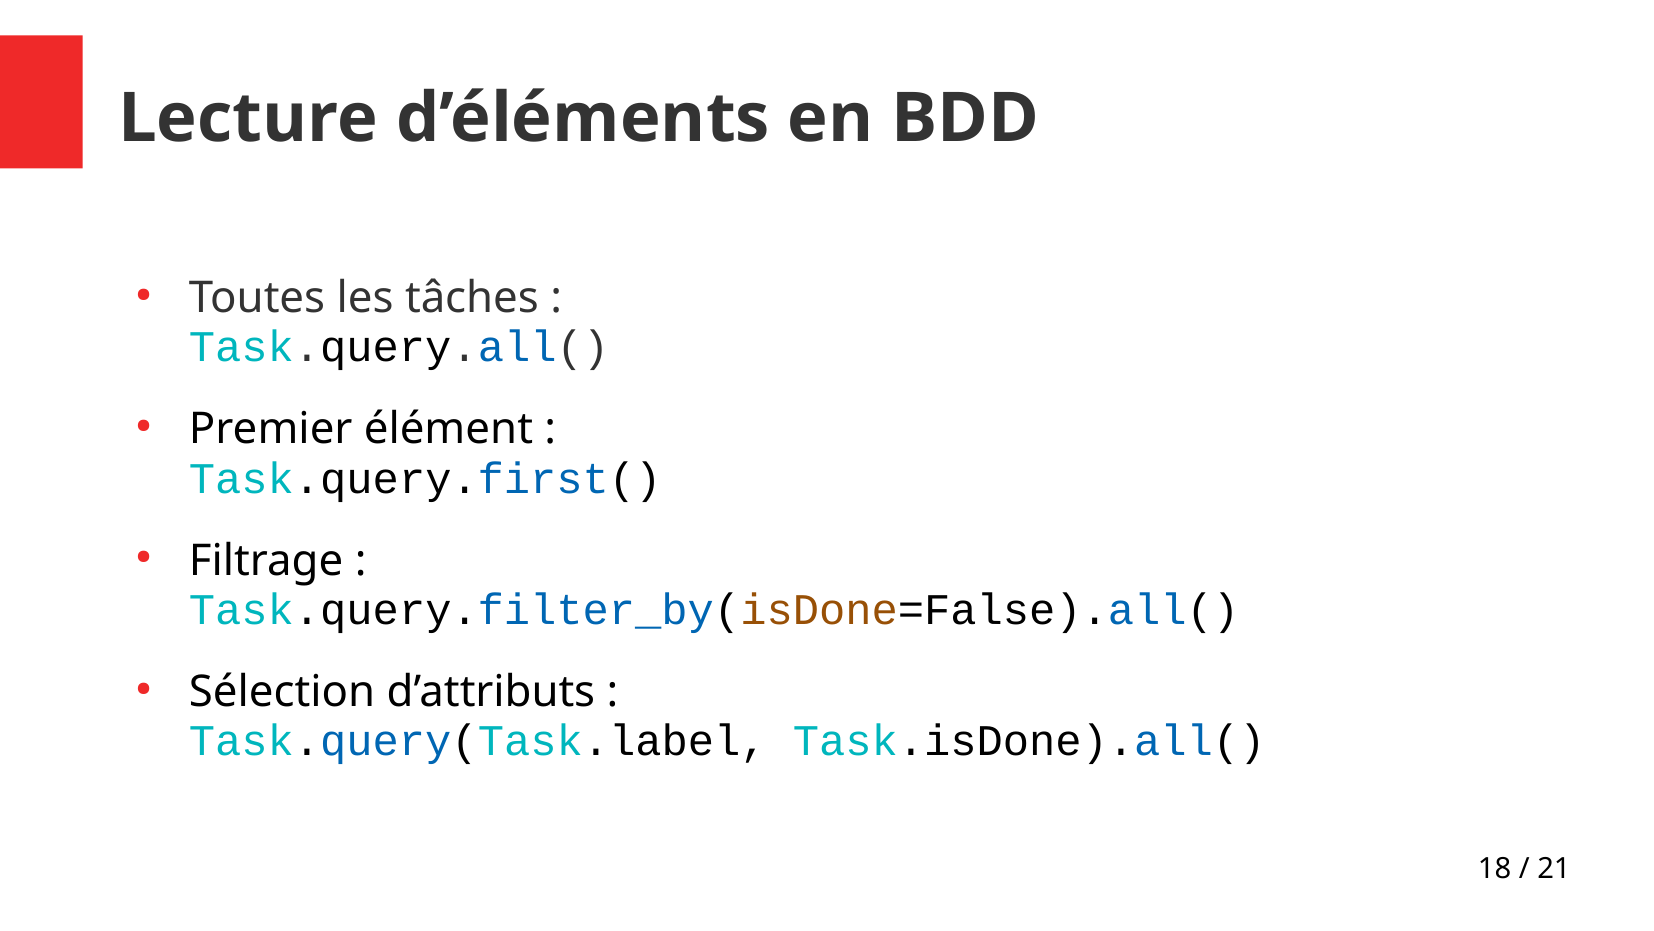

# Lecture d’éléments en BDD
Toutes les tâches :
Task.query.all()
Premier élément :
Task.query.first()
Filtrage :
Task.query.filter_by(isDone=False).all()
Sélection d’attributs :
Task.query(Task.label, Task.isDone).all()
18